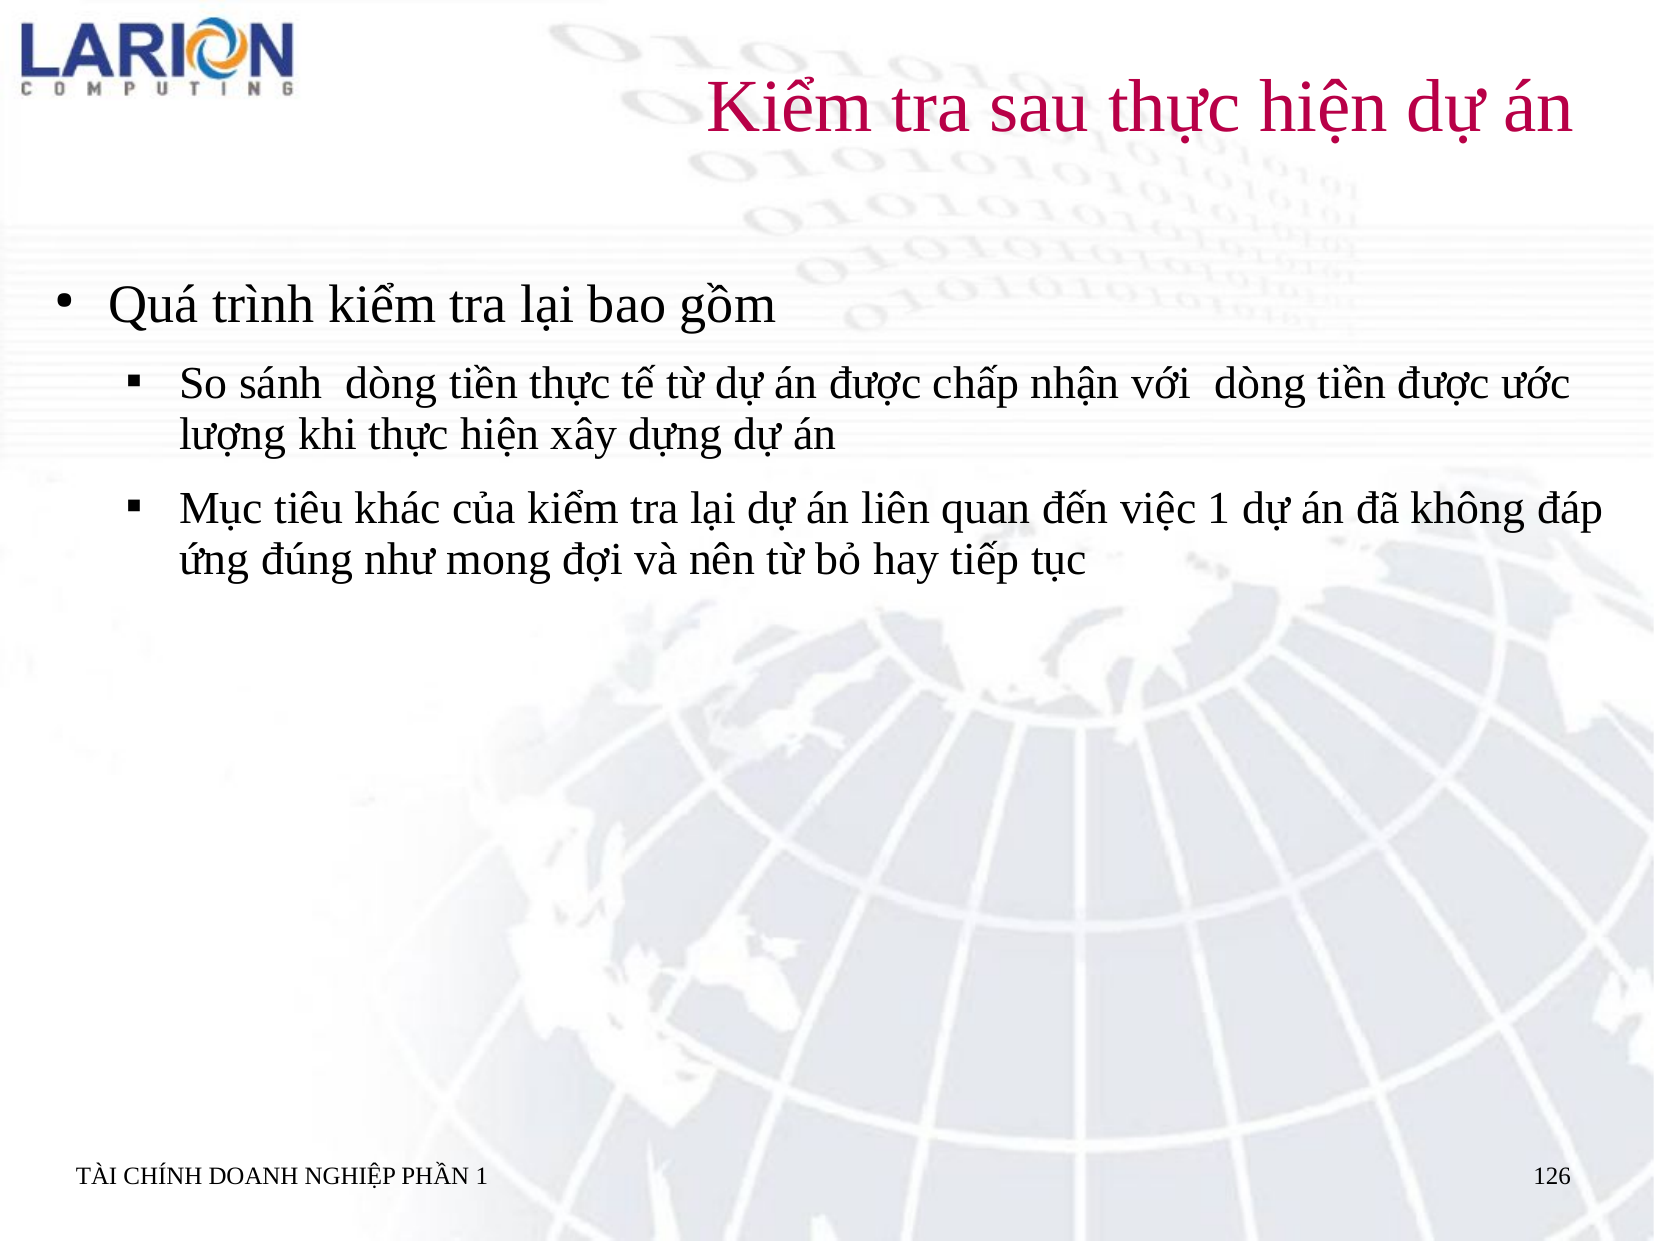

# Kiểm tra sau thực hiện dự án
Quá trình kiểm tra lại bao gồm
So sánh dòng tiền thực tế từ dự án được chấp nhận với dòng tiền được ước lượng khi thực hiện xây dựng dự án
Mục tiêu khác của kiểm tra lại dự án liên quan đến việc 1 dự án đã không đáp ứng đúng như mong đợi và nên từ bỏ hay tiếp tục
TÀI CHÍNH DOANH NGHIỆP PHẦN 1
126